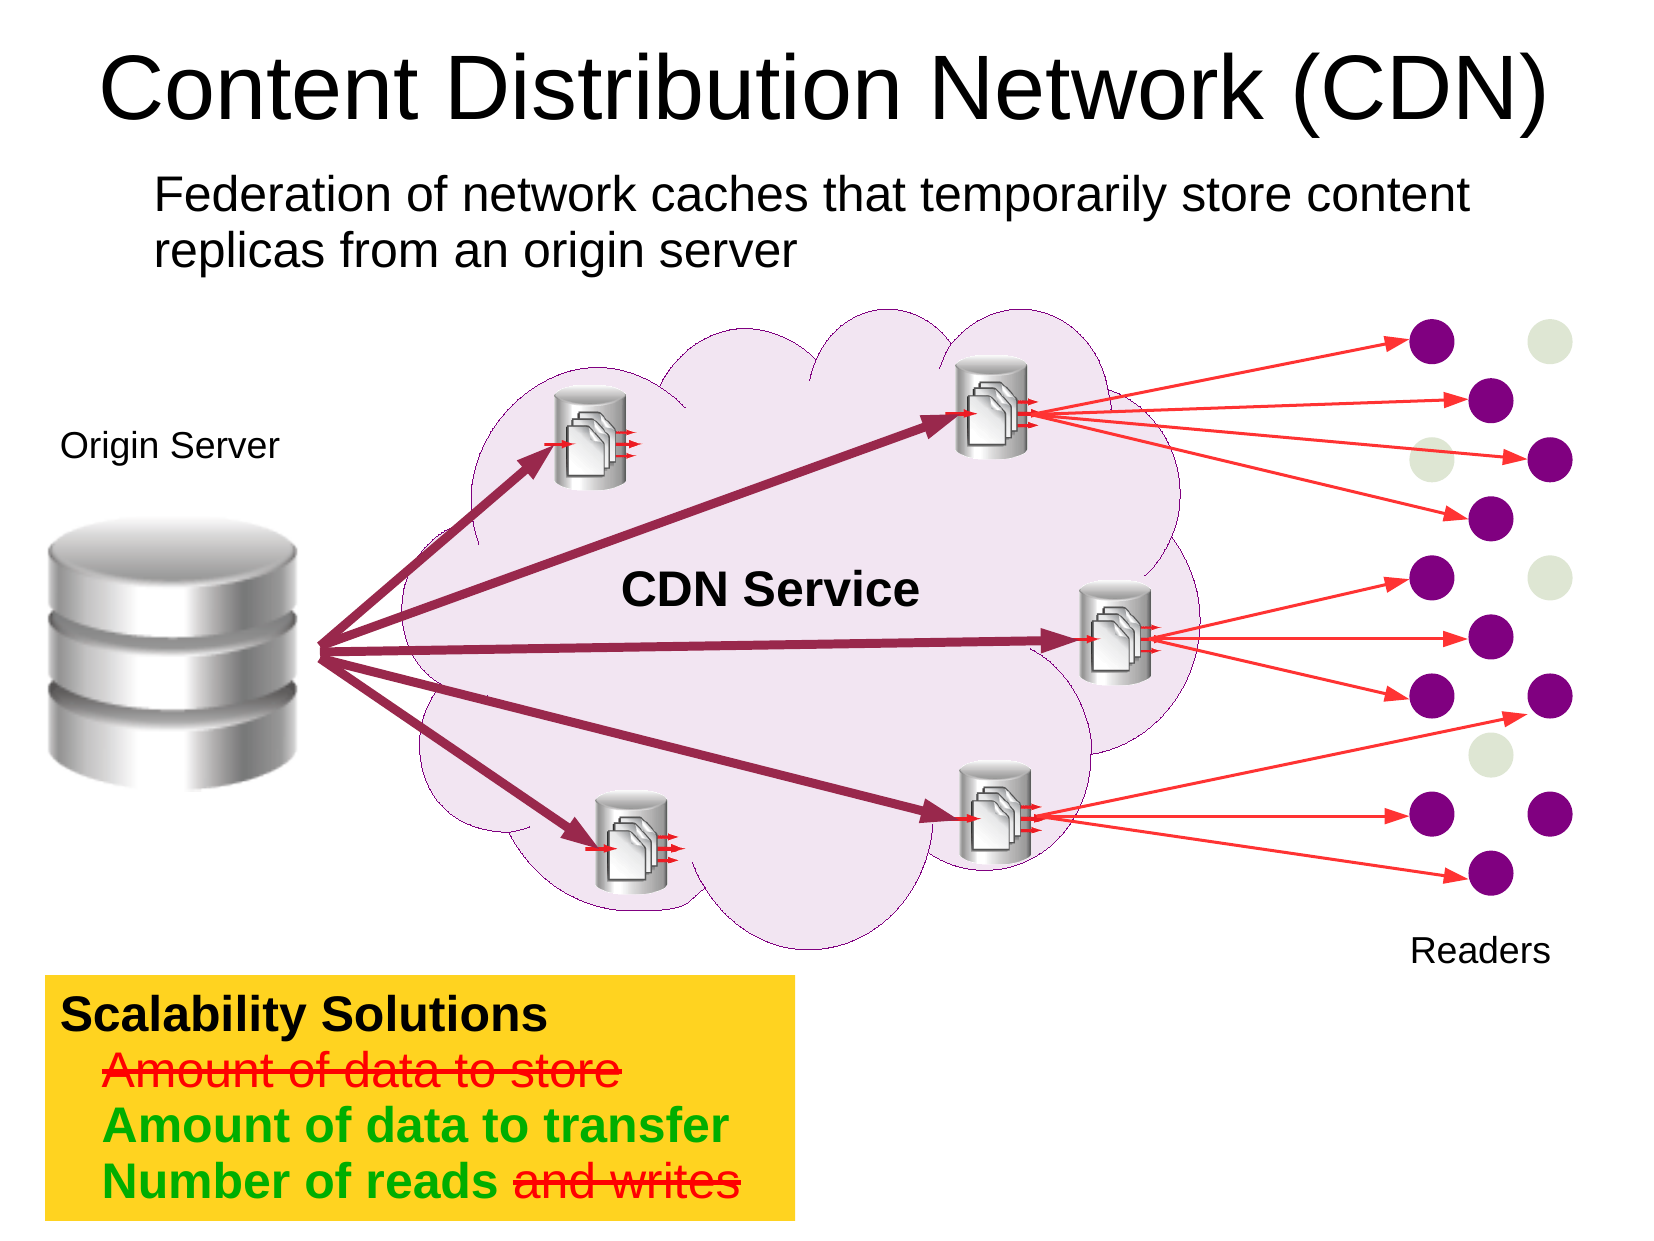

# Content Distribution Network (CDN)
Federation of network caches that temporarily store content replicas from an origin server
Origin Server
CDN Service
Readers
Scalability Solutions
 Amount of data to store
 Amount of data to transfer
 Number of reads and writes